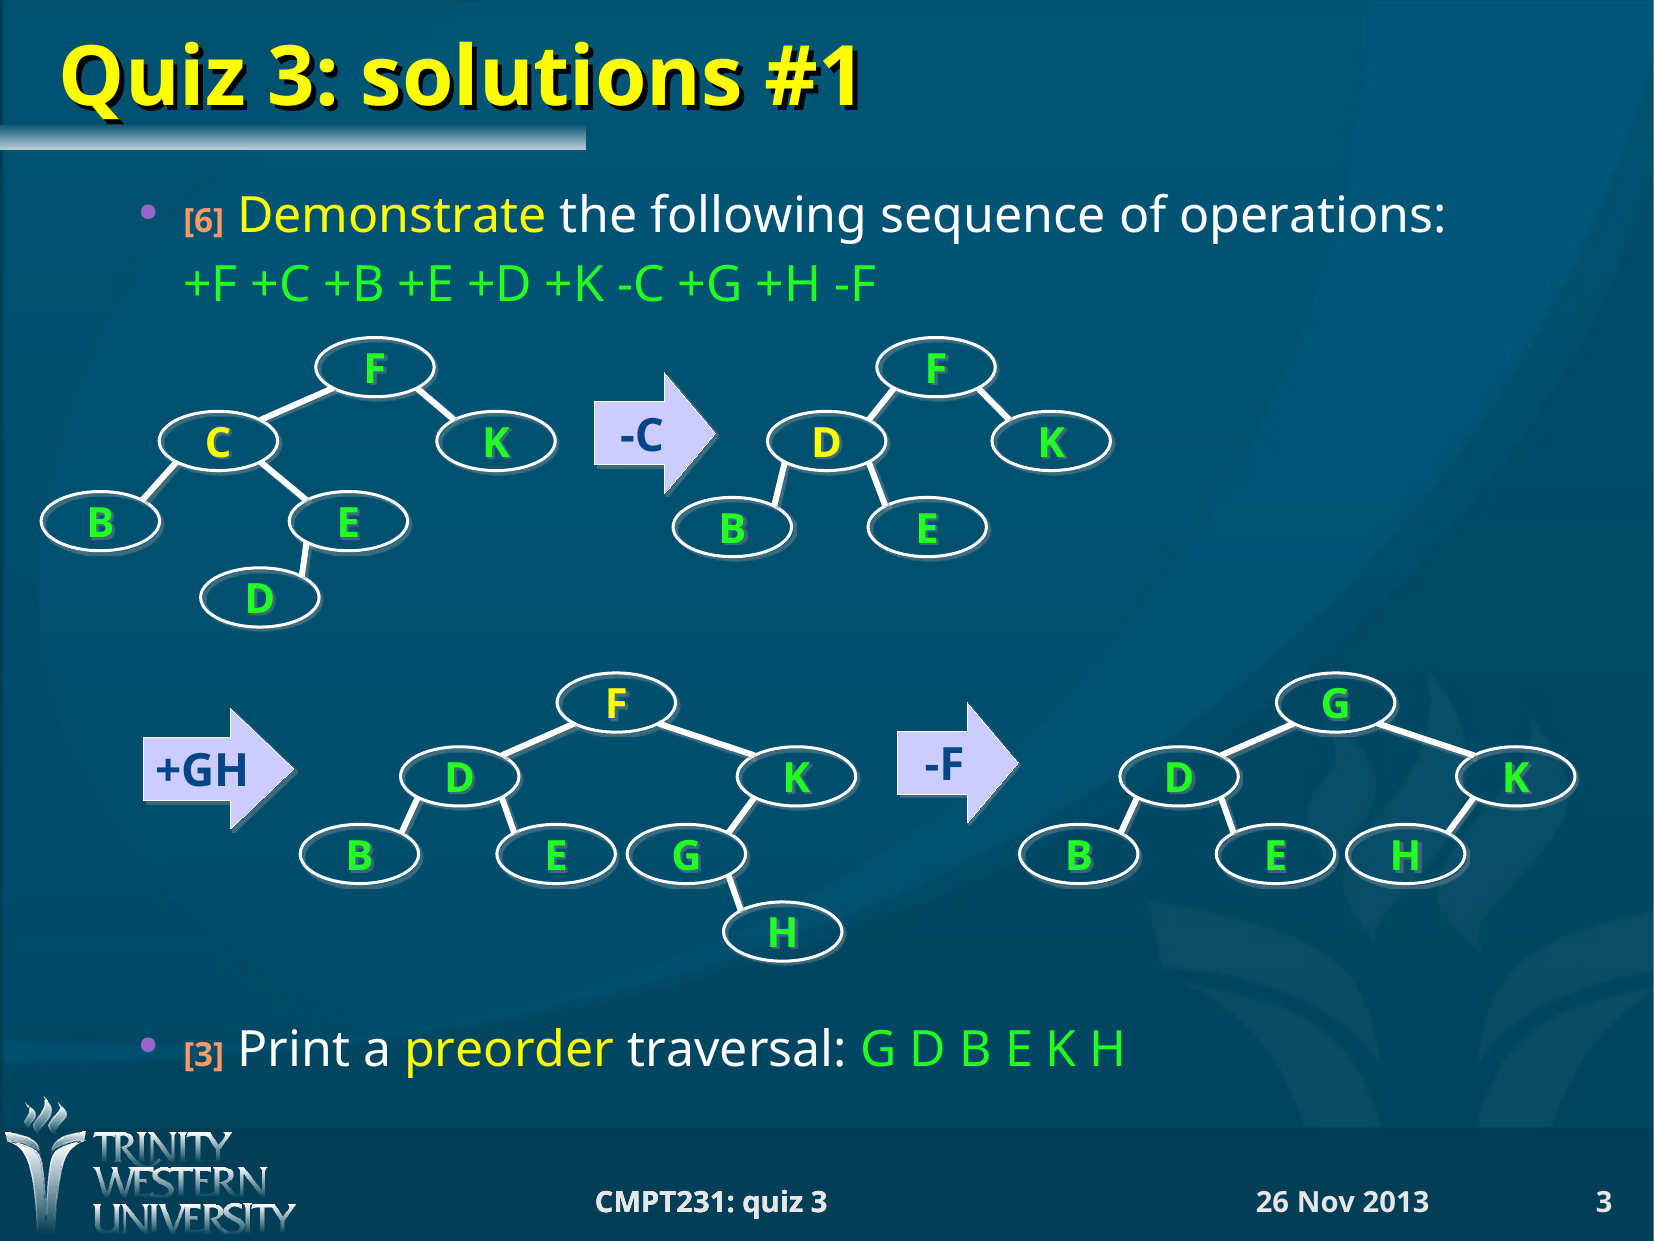

# Quiz 3: solutions #1
[6] Demonstrate the following sequence of operations:
+F +C +B +E +D +K -C +G +H -F
F
F
-C
C
K
D
K
B
E
B
E
D
F
G
-F
+GH
D
K
D
K
B
E
G
B
E
H
H
[3] Print a preorder traversal: G D B E K H
CMPT231: quiz 3
26 Nov 2013
3